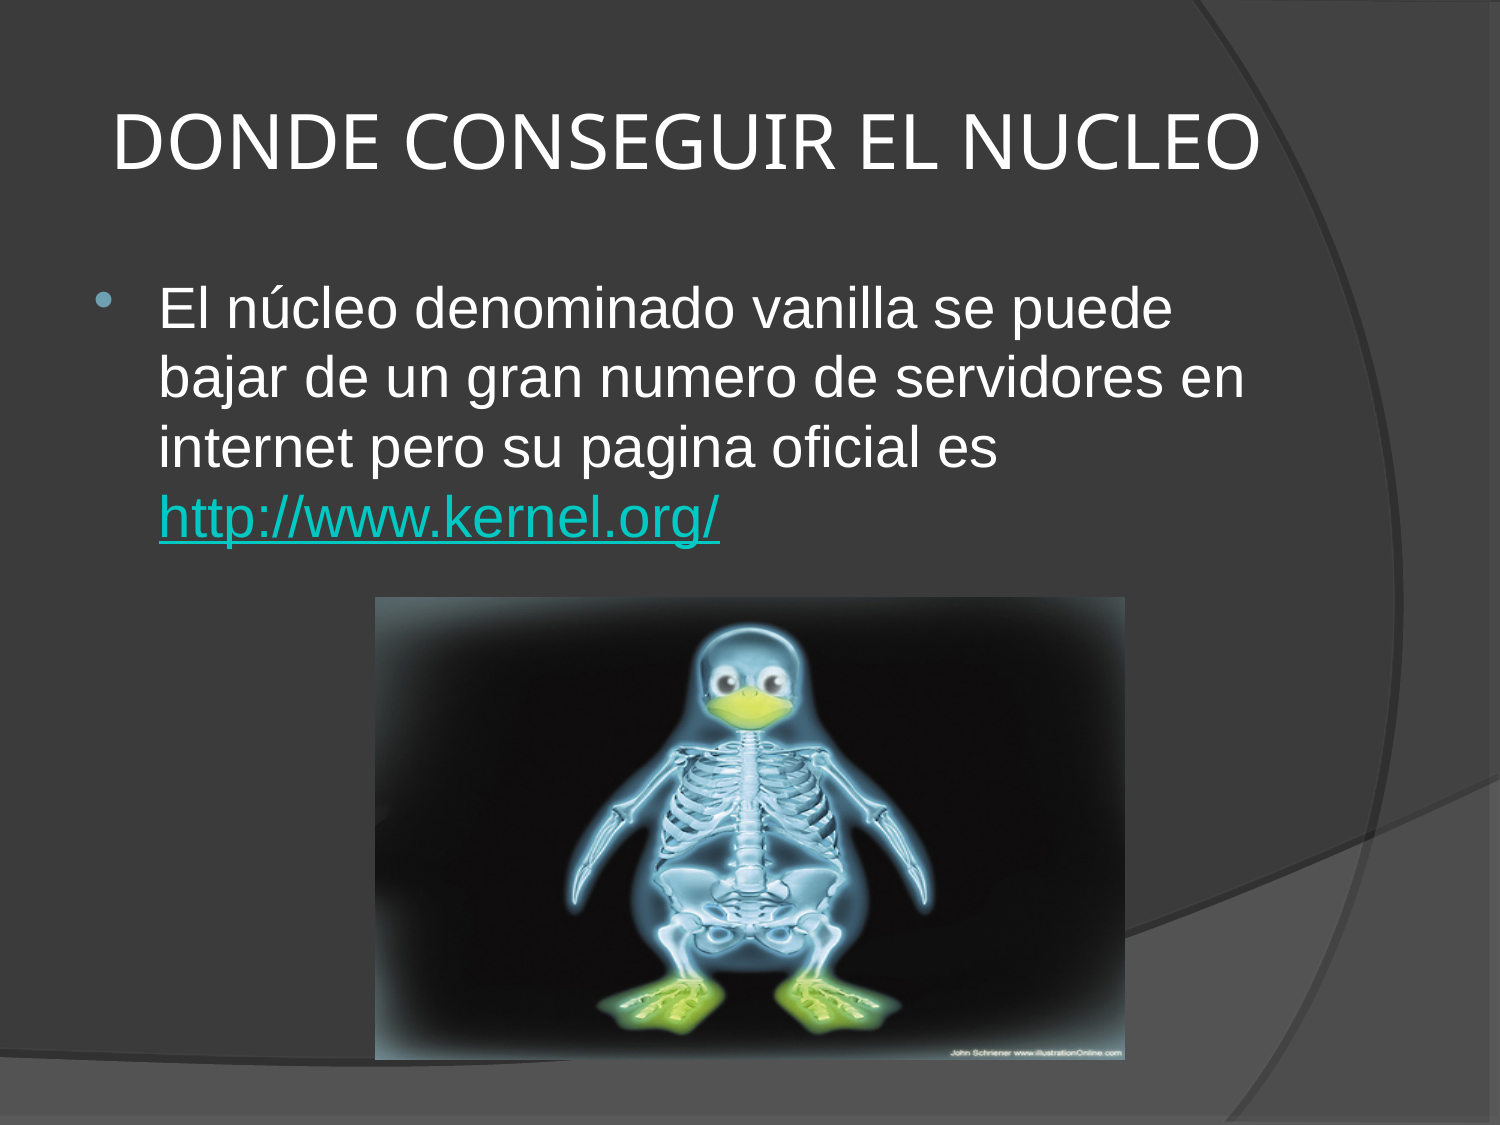

# DONDE CONSEGUIR EL NUCLEO
El núcleo denominado vanilla se puede bajar de un gran numero de servidores en internet pero su pagina oficial es http://www.kernel.org/